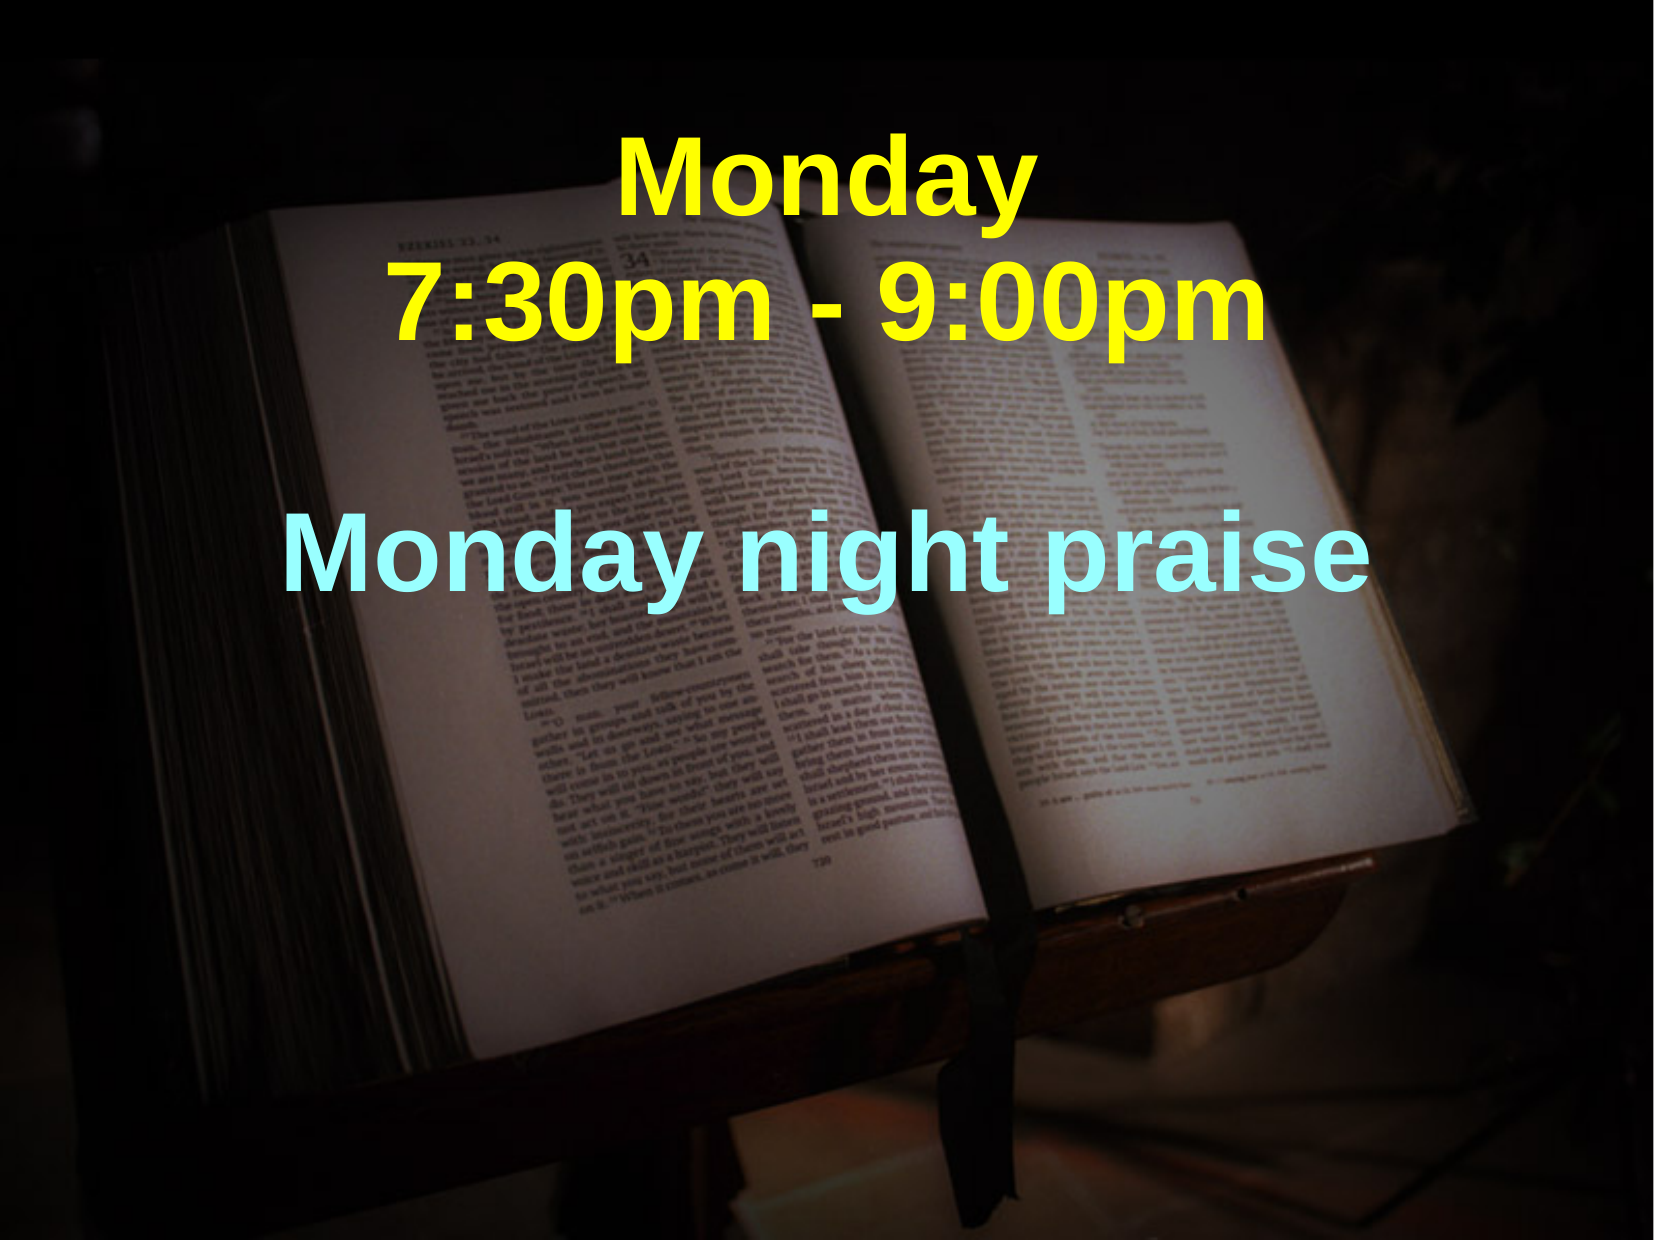

#
Monday
7:30pm - 9:00pm
Monday night praise